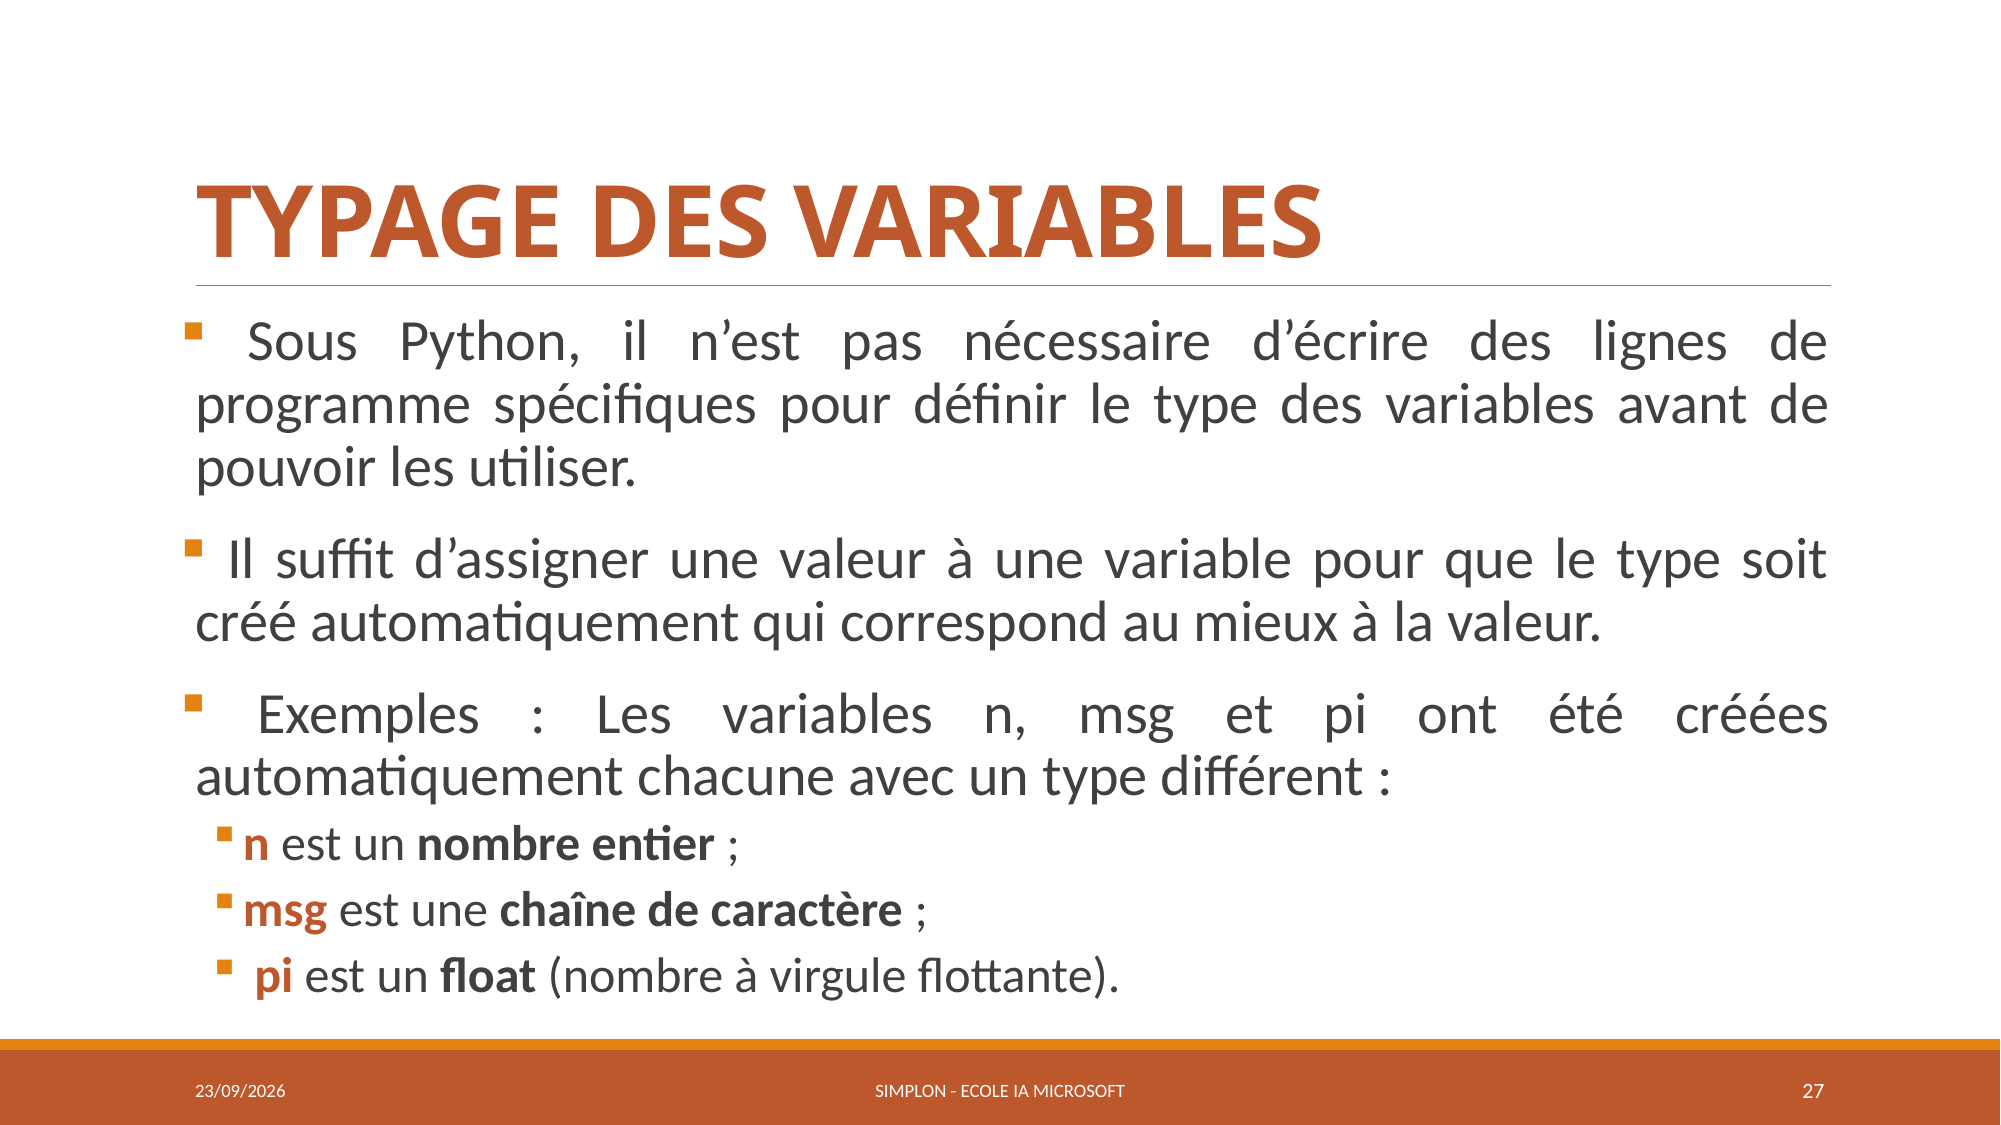

# TYPAGE DES VARIABLES
 Sous Python, il n’est pas nécessaire d’écrire des lignes de programme spécifiques pour définir le type des variables avant de pouvoir les utiliser.
 Il suffit d’assigner une valeur à une variable pour que le type soit créé automatiquement qui correspond au mieux à la valeur.
 Exemples : Les variables n, msg et pi ont été créées automatiquement chacune avec un type différent :
n est un nombre entier ;
msg est une chaîne de caractère ;
 pi est un float (nombre à virgule flottante).
Simplon - Ecole IA Microsoft